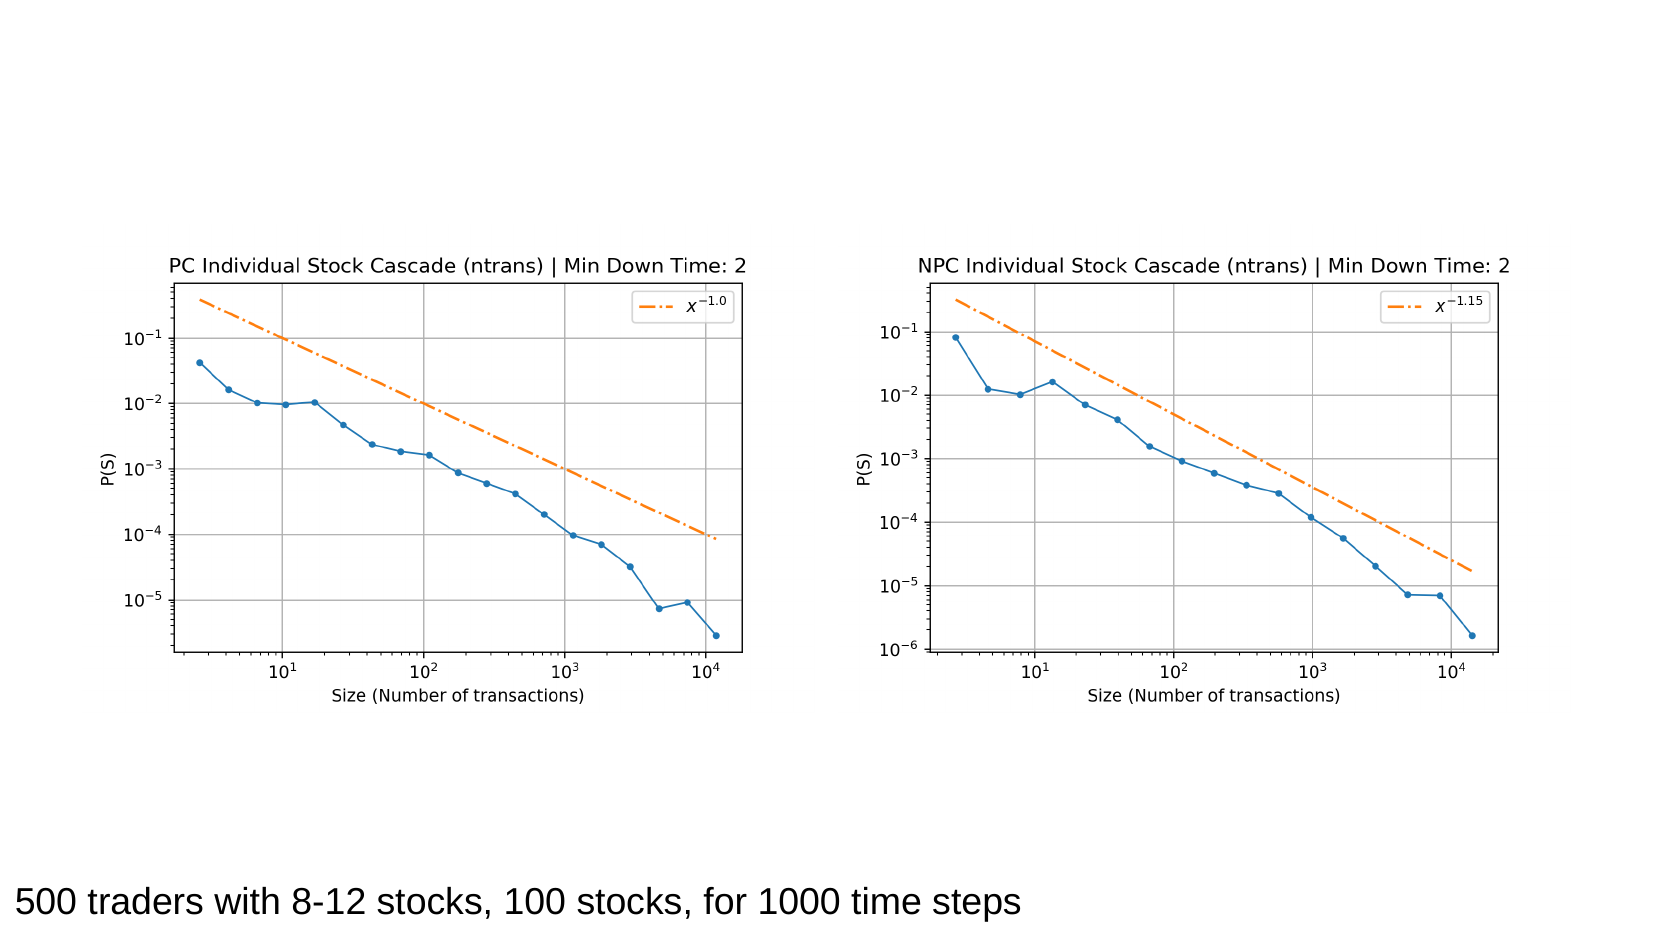

#
500 traders with 8-12 stocks, 100 stocks, for 1000 time steps